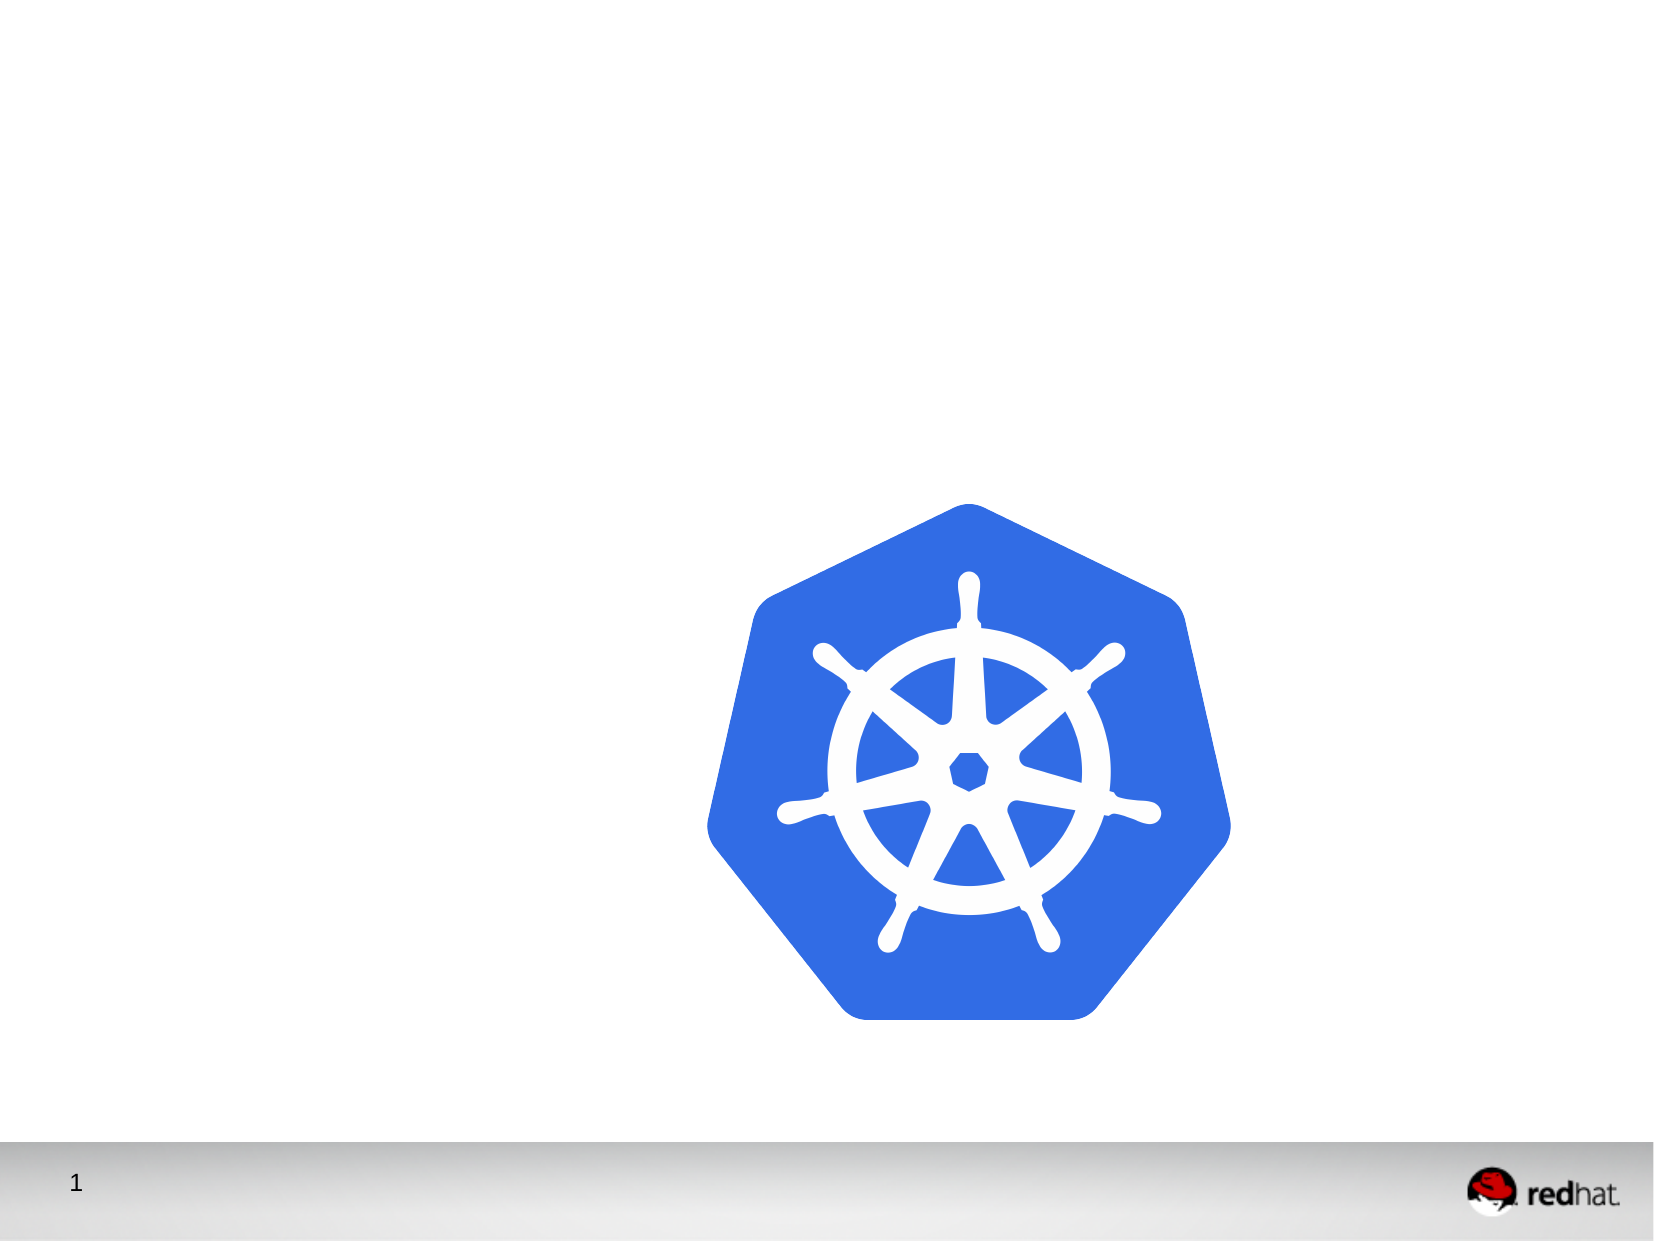

Kubernetes
Thorsten Scherf
Red Hat
SLAC, Berlin 2015